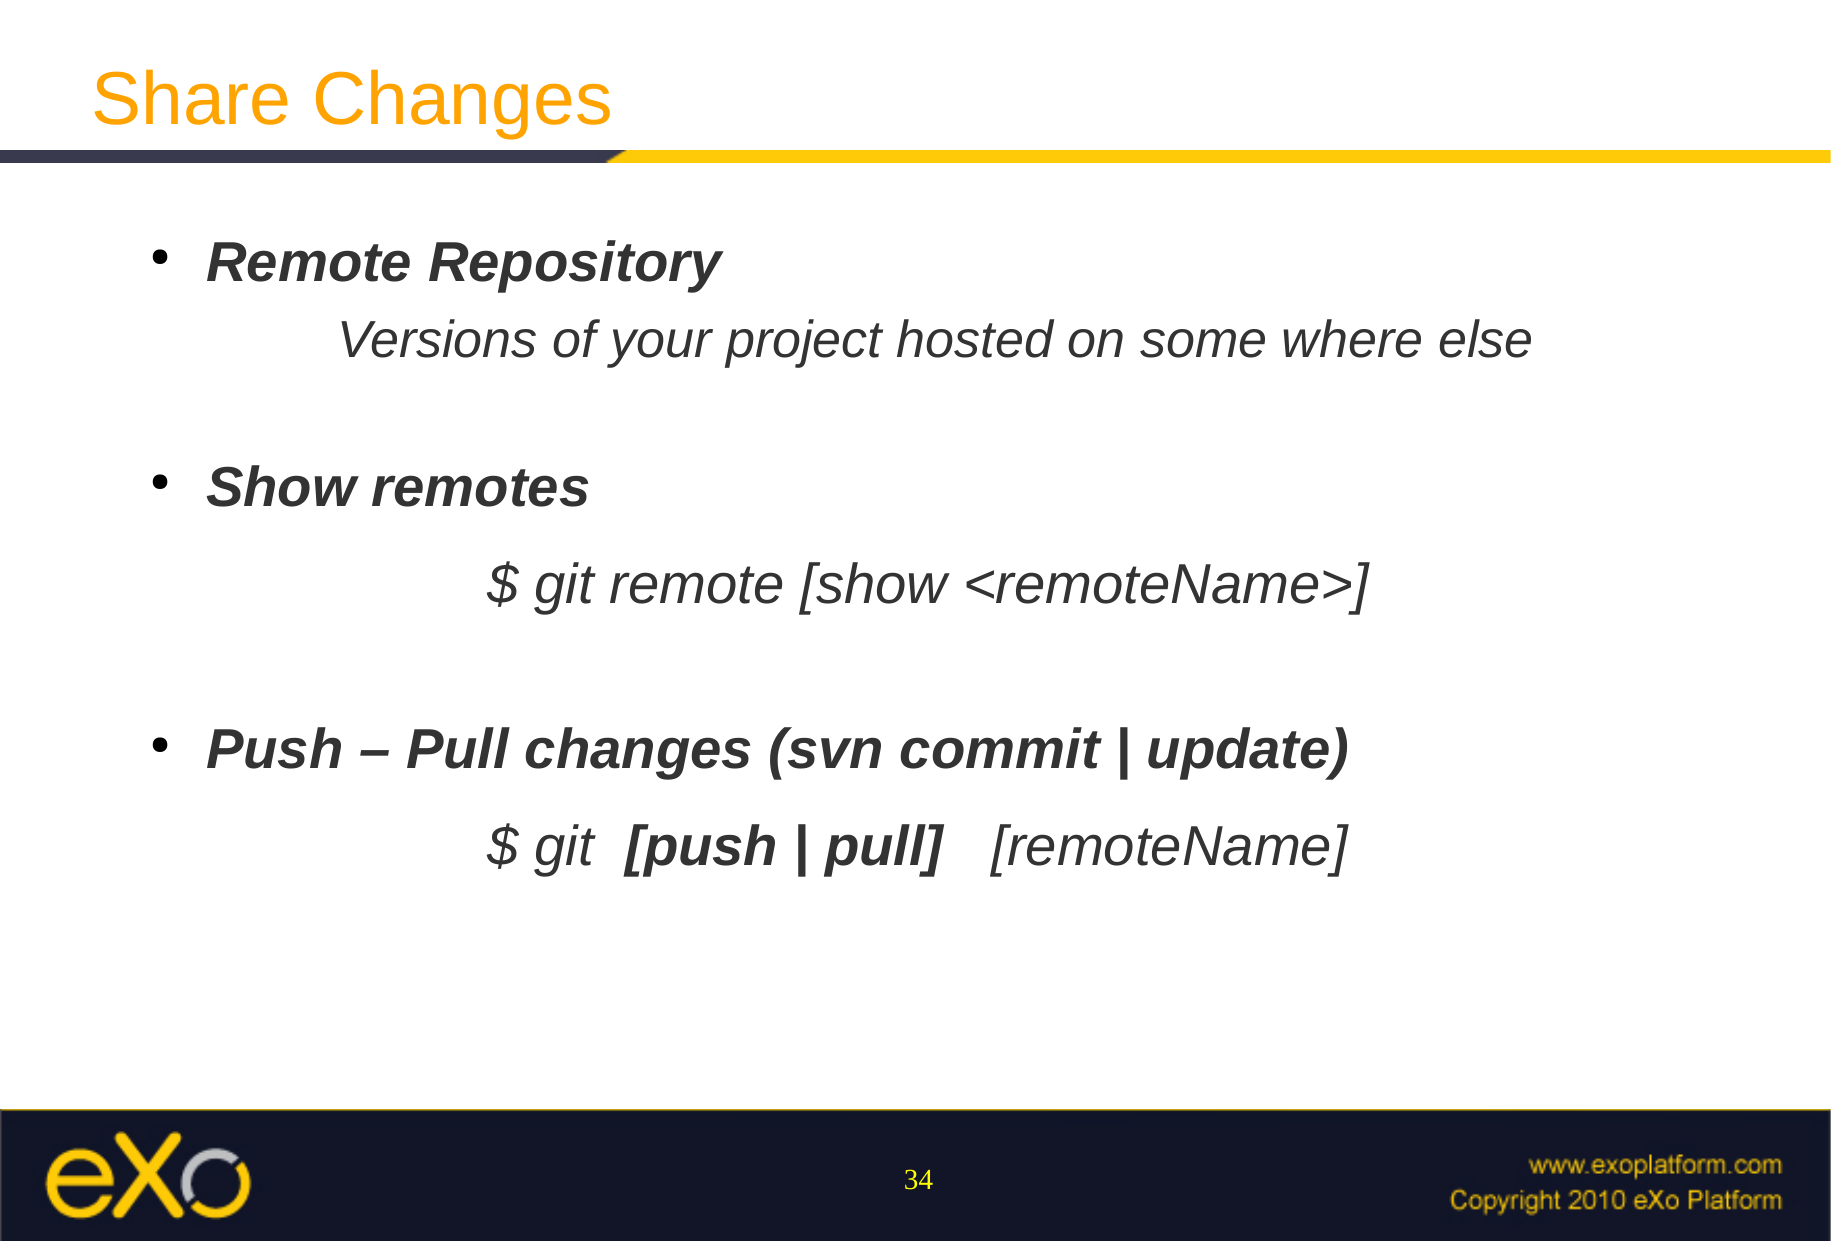

Share Changes
# Remote Repository
Versions of your project hosted on some where else
Show remotes
$ git remote [show <remoteName>]
Push – Pull changes (svn commit | update)
$ git [push | pull] [remoteName]